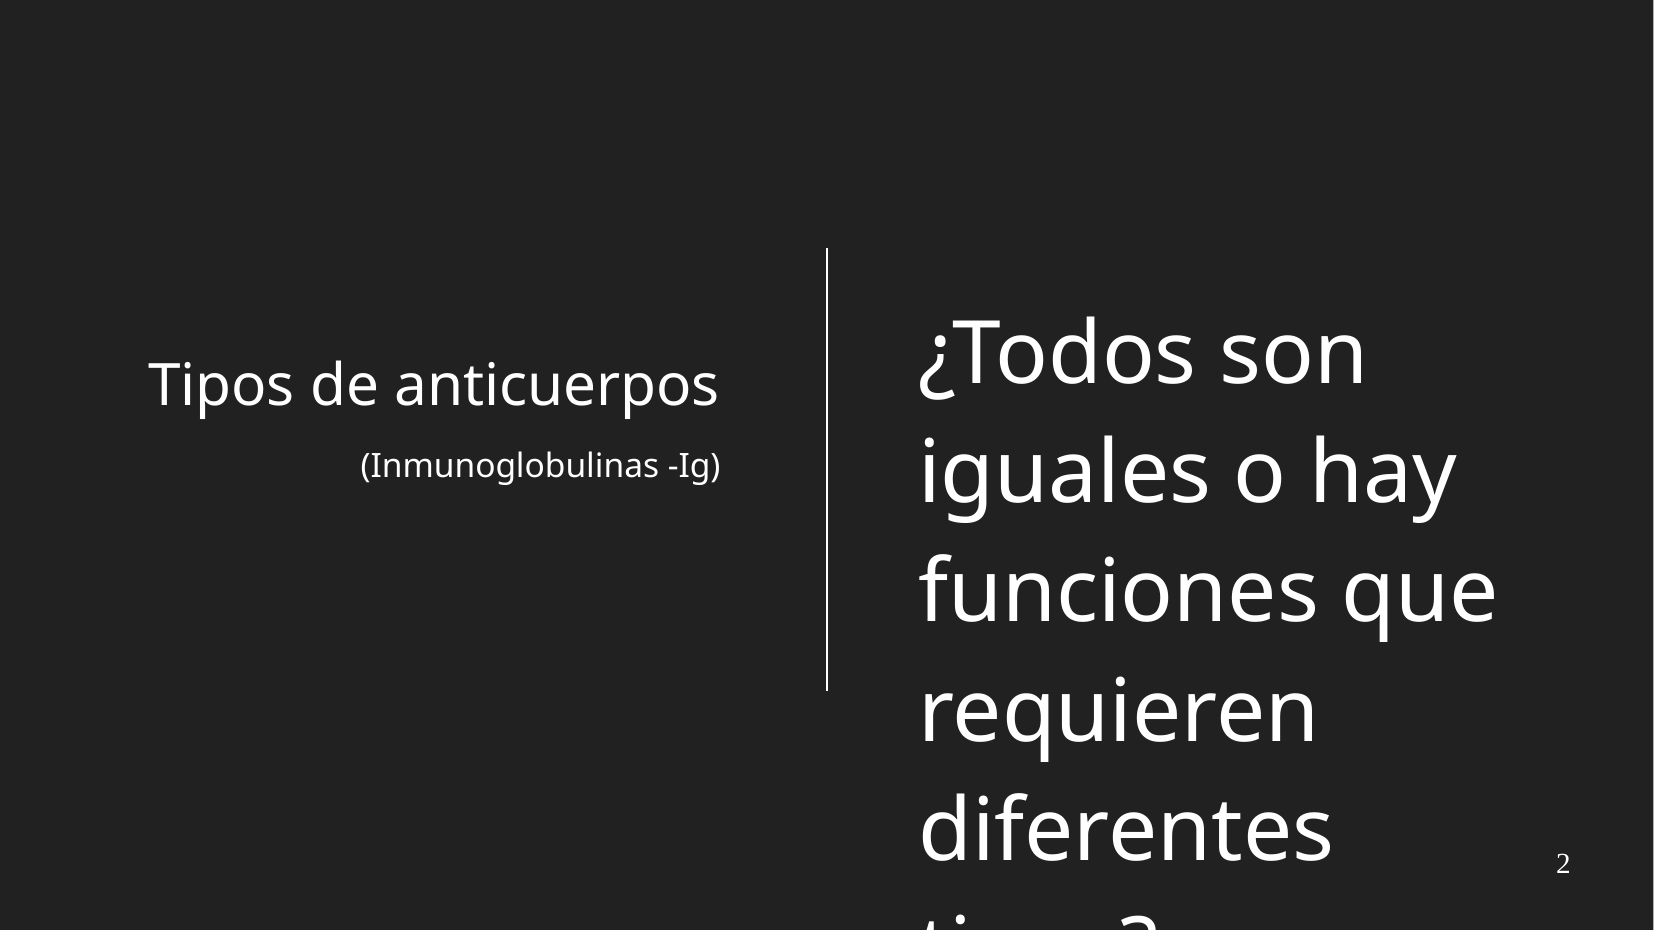

¿Todos son iguales o hay funciones que requieren diferentes tipos?
# Tipos de anticuerpos
(Inmunoglobulinas -Ig)
2